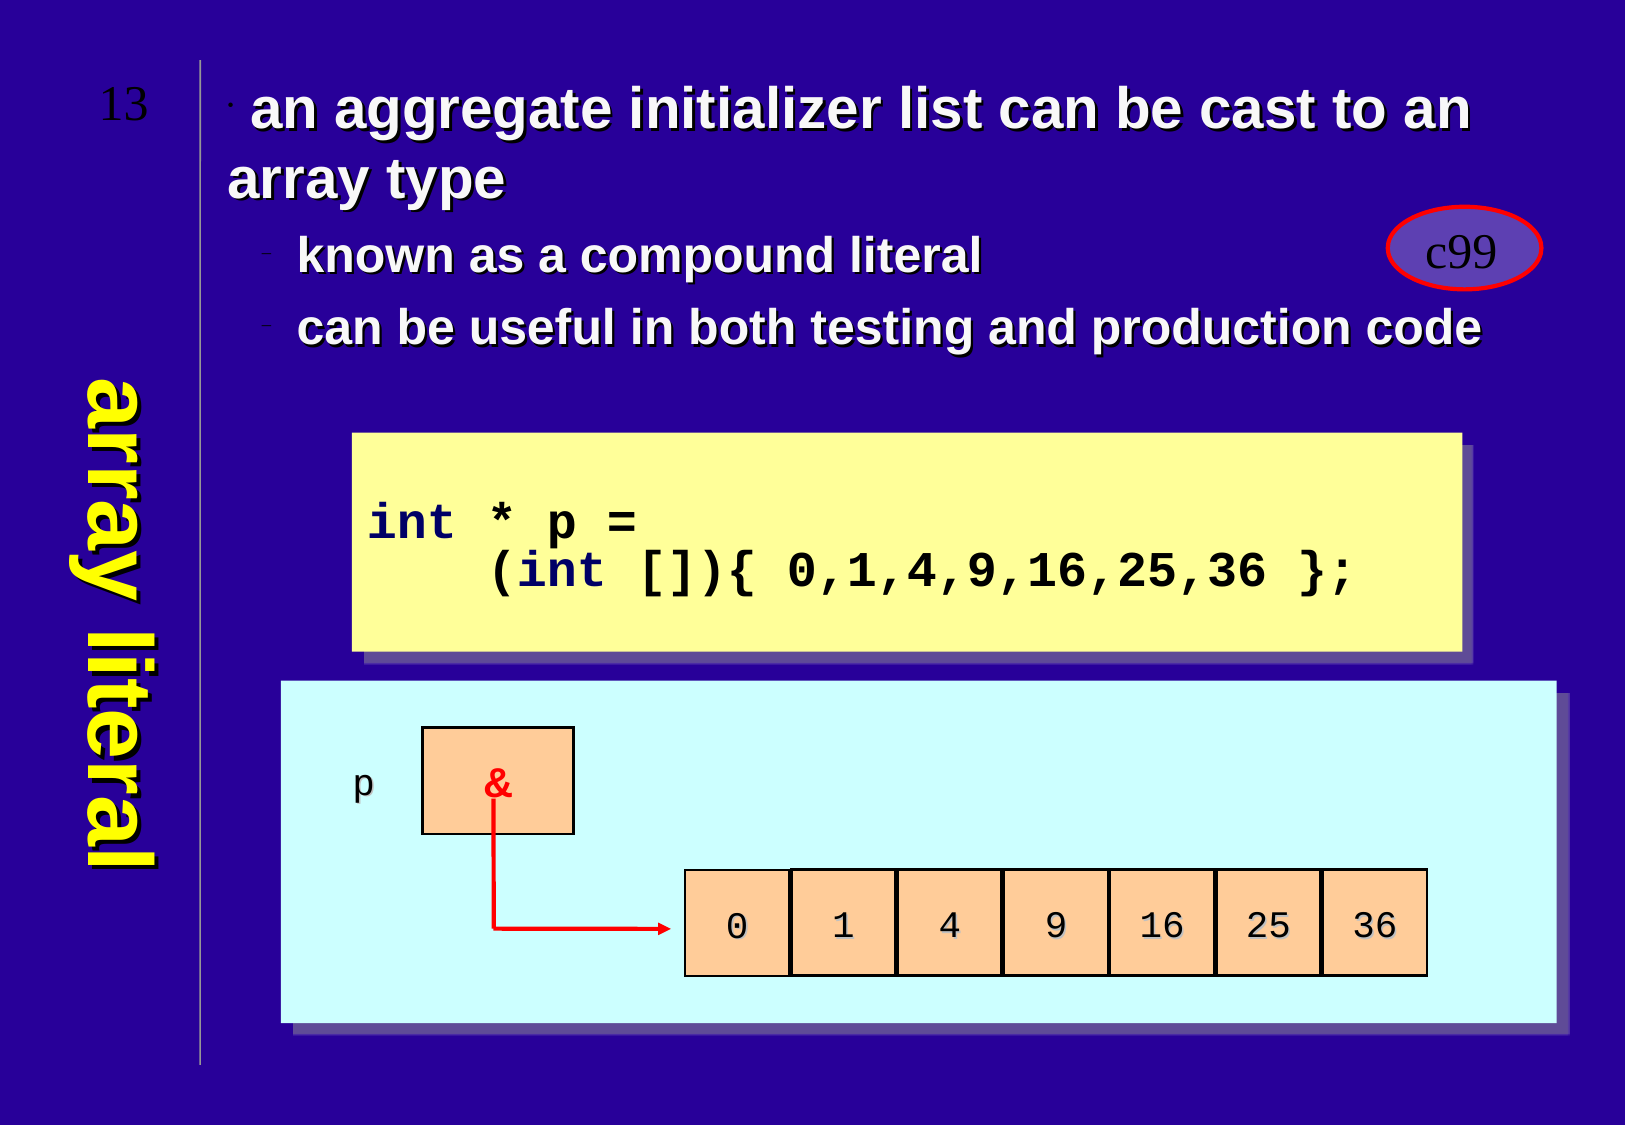

13
 an aggregate initializer list can be cast to an array type
known as a compound literal
can be useful in both testing and production code
# array literal
c99
int * p =
 (int []){ 0,1,4,9,16,25,36 };
&
p
16
25
36
1
4
9
0